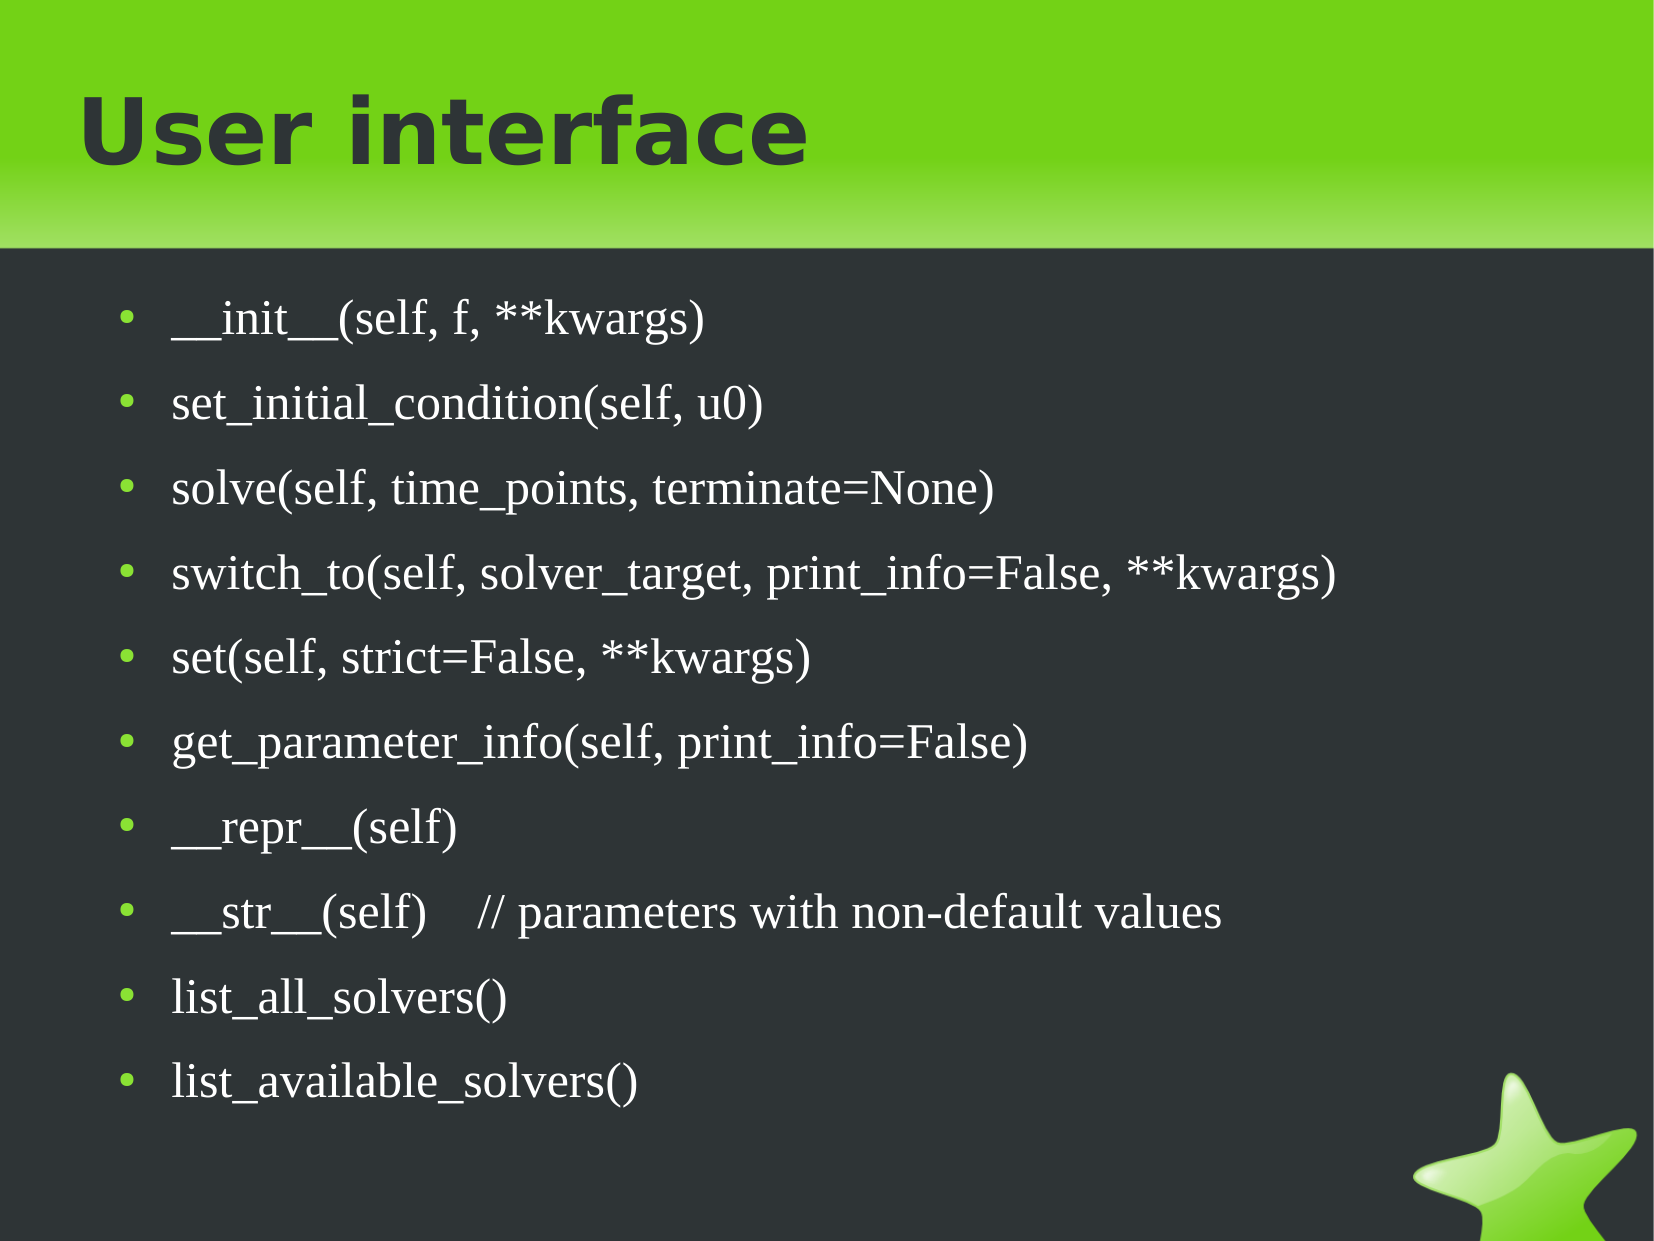

# User interface
__init__(self, f, **kwargs)
set_initial_condition(self, u0)
solve(self, time_points, terminate=None)
switch_to(self, solver_target, print_info=False, **kwargs)
set(self, strict=False, **kwargs)
get_parameter_info(self, print_info=False)
__repr__(self)
__str__(self) // parameters with non-default values
list_all_solvers()
list_available_solvers()